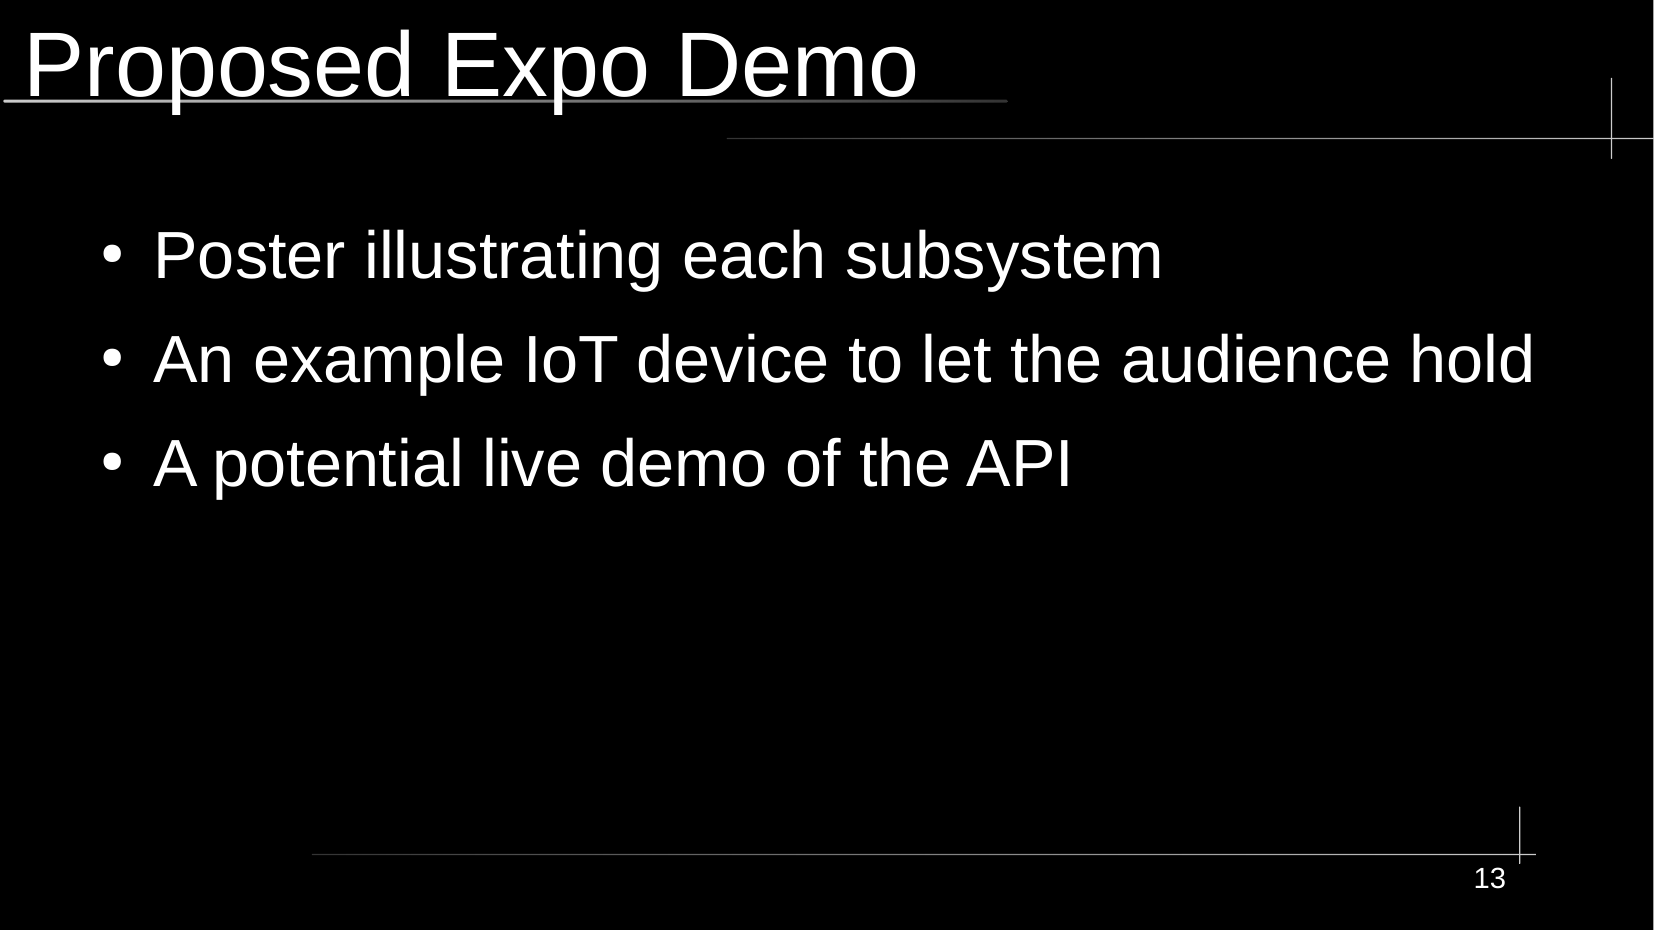

# Proposed Expo Demo
Poster illustrating each subsystem
An example IoT device to let the audience hold
A potential live demo of the API
13